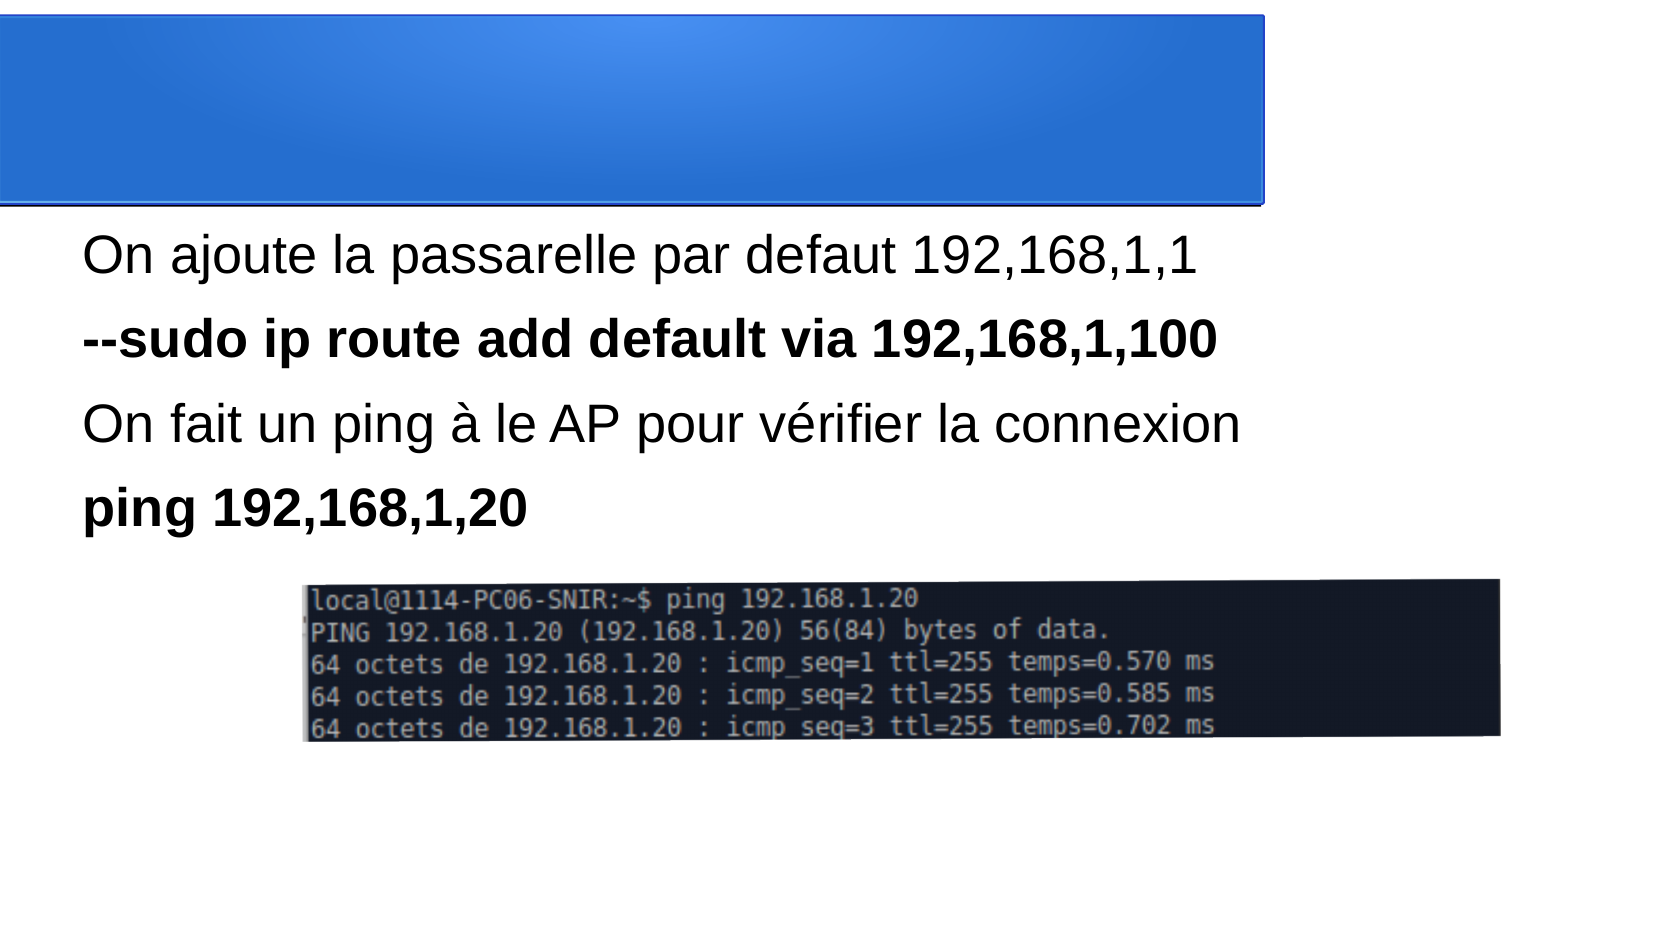

# On ajoute la passarelle par defaut 192,168,1,1
--sudo ip route add default via 192,168,1,100
On fait un ping à le AP pour vérifier la connexion
ping 192,168,1,20